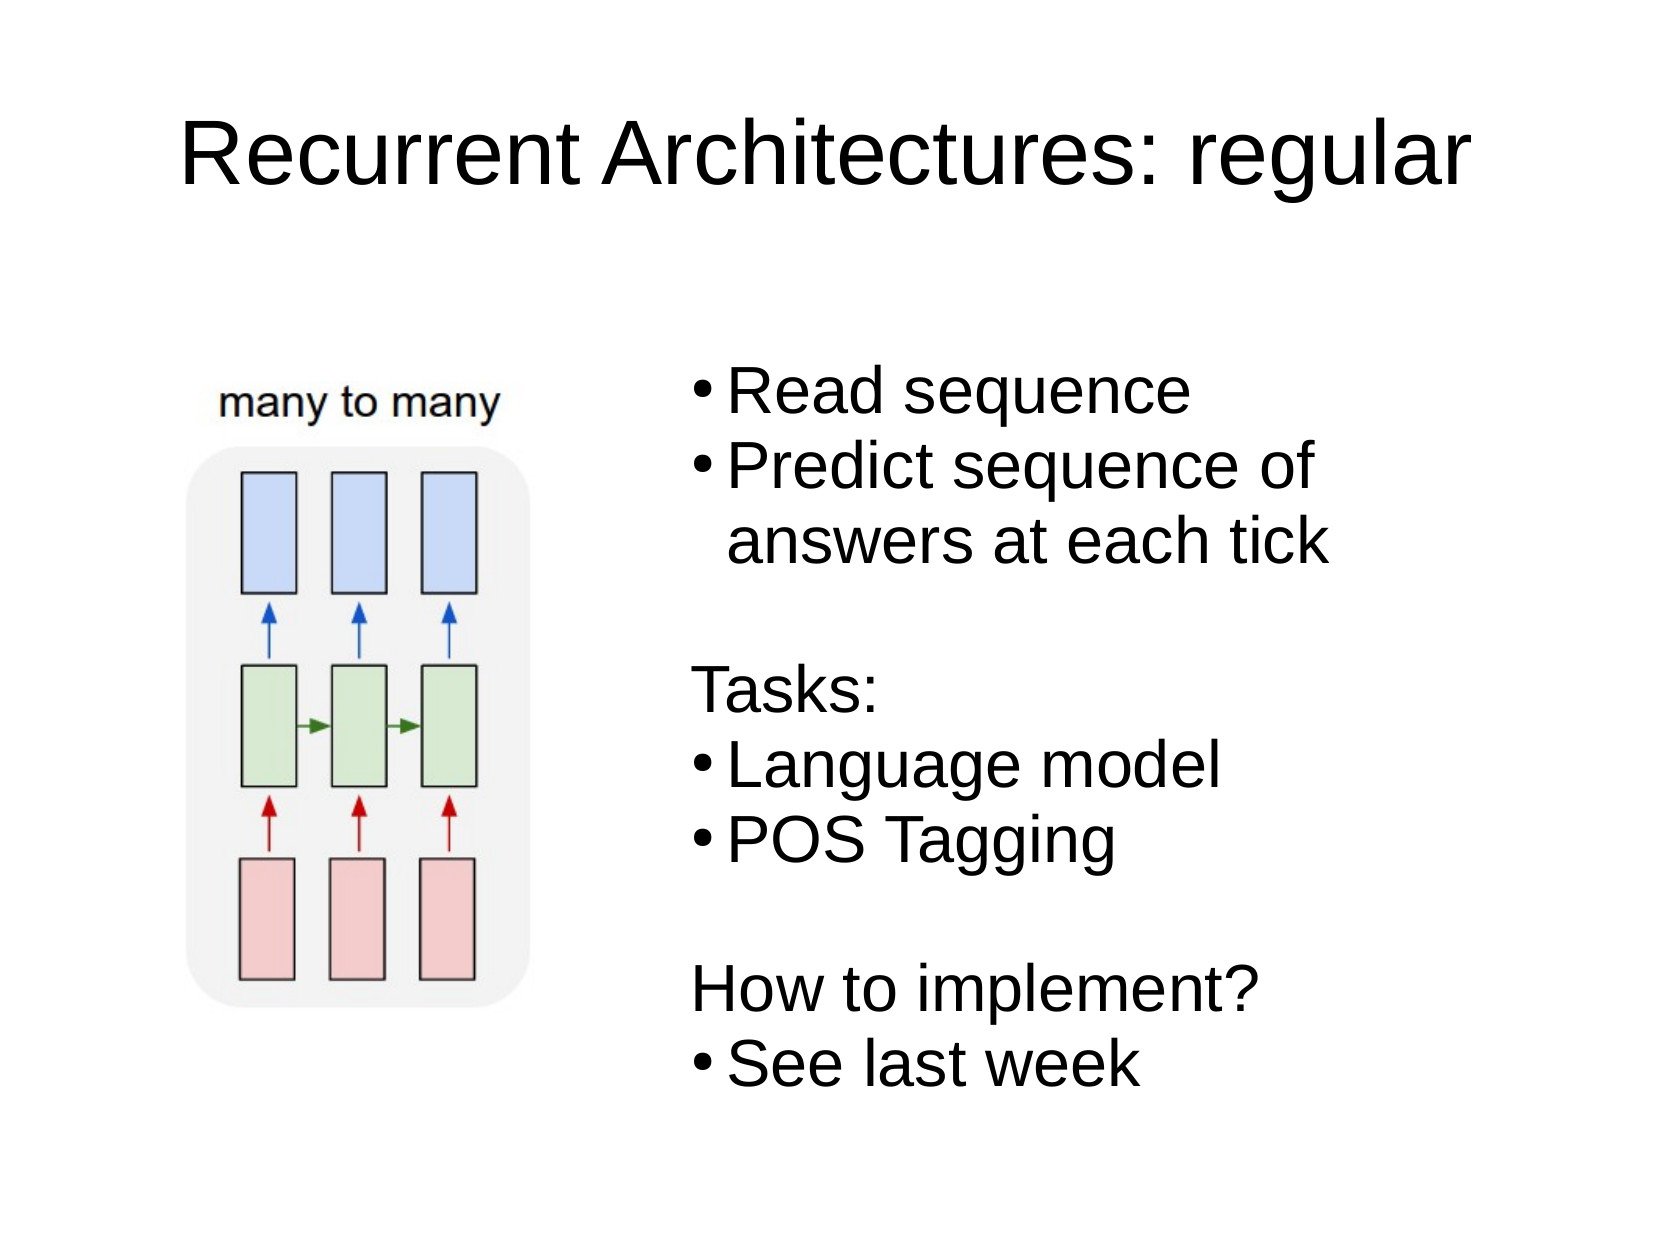

# Recurrent Architectures: regular
Read sequence
Predict sequence of answers at each tick
Tasks:
Language model
POS Tagging
How to implement?
See last week